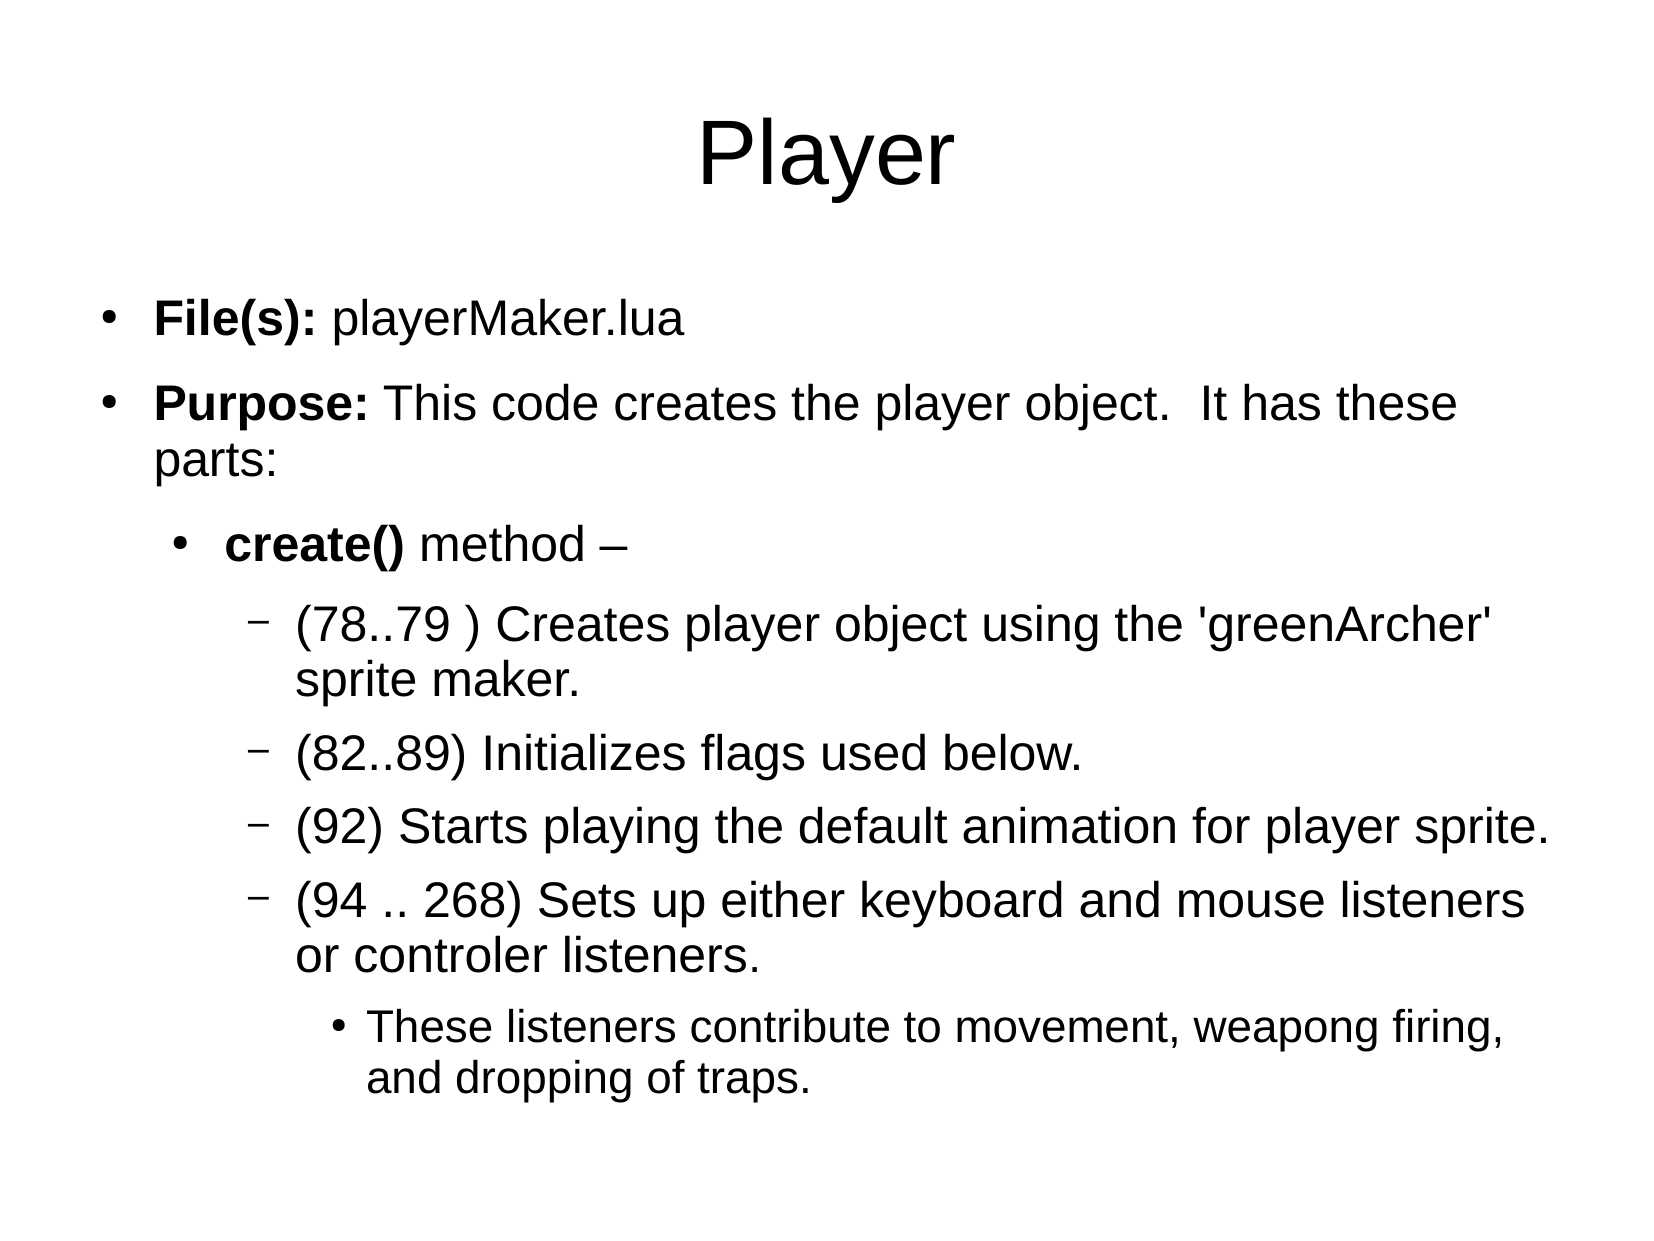

# Player
File(s): playerMaker.lua
Purpose: This code creates the player object. It has these parts:
create() method –
(78..79 ) Creates player object using the 'greenArcher' sprite maker.
(82..89) Initializes flags used below.
(92) Starts playing the default animation for player sprite.
(94 .. 268) Sets up either keyboard and mouse listeners or controler listeners.
These listeners contribute to movement, weapong firing, and dropping of traps.